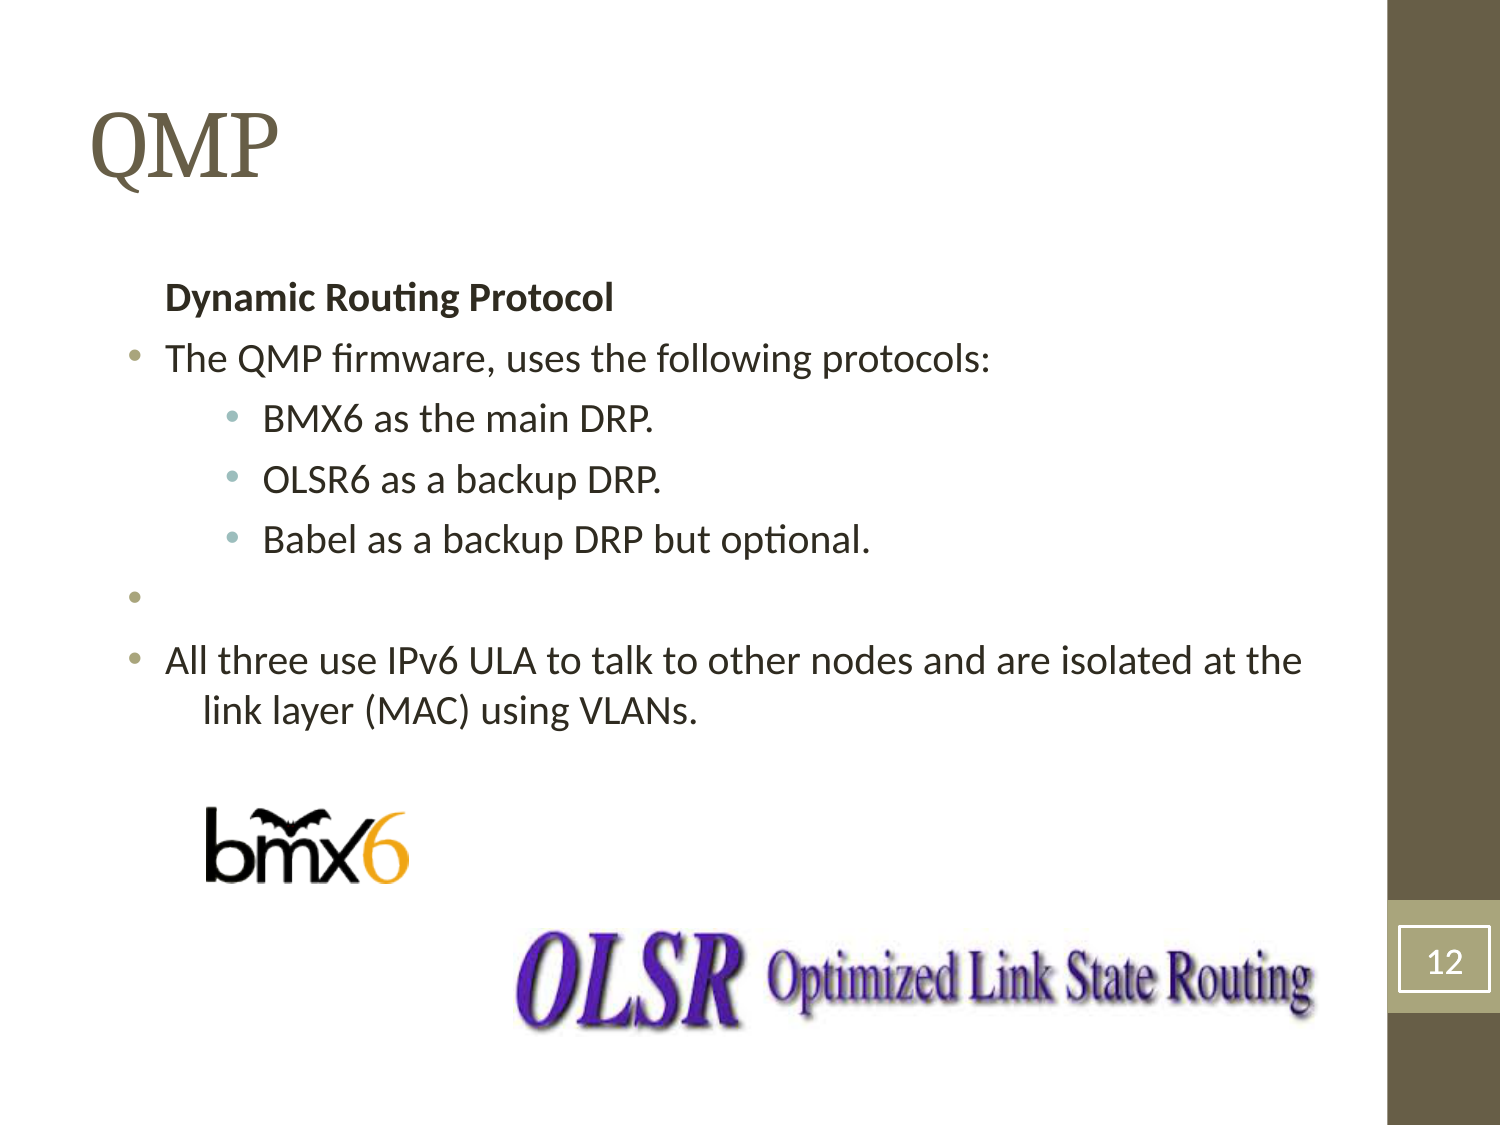

# QMP
Dynamic Routing Protocol
The QMP firmware, uses the following protocols:
BMX6 as the main DRP.
OLSR6 as a backup DRP.
Babel as a backup DRP but optional.
All three use IPv6 ULA to talk to other nodes and are isolated at the link layer (MAC) using VLANs.
12